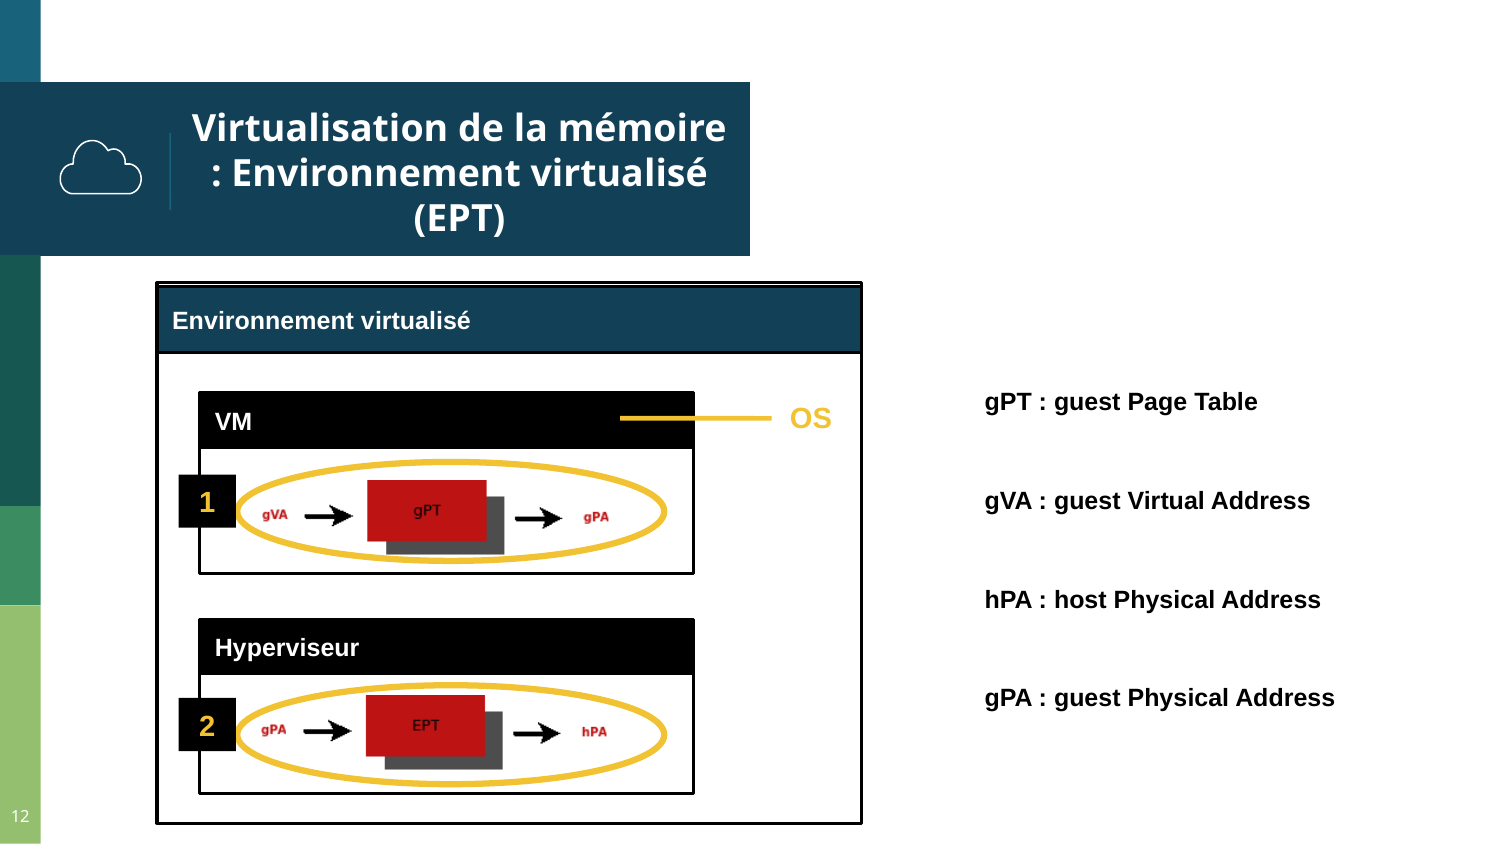

# Virtualisation de la mémoire : Environnement virtualisé (EPT)
Environnement virtualisé
gPT : guest Page Table
OS
VM
gVA : guest Virtual Address
1
hPA : host Physical Address
Hyperviseur
gPA : guest Physical Address
2